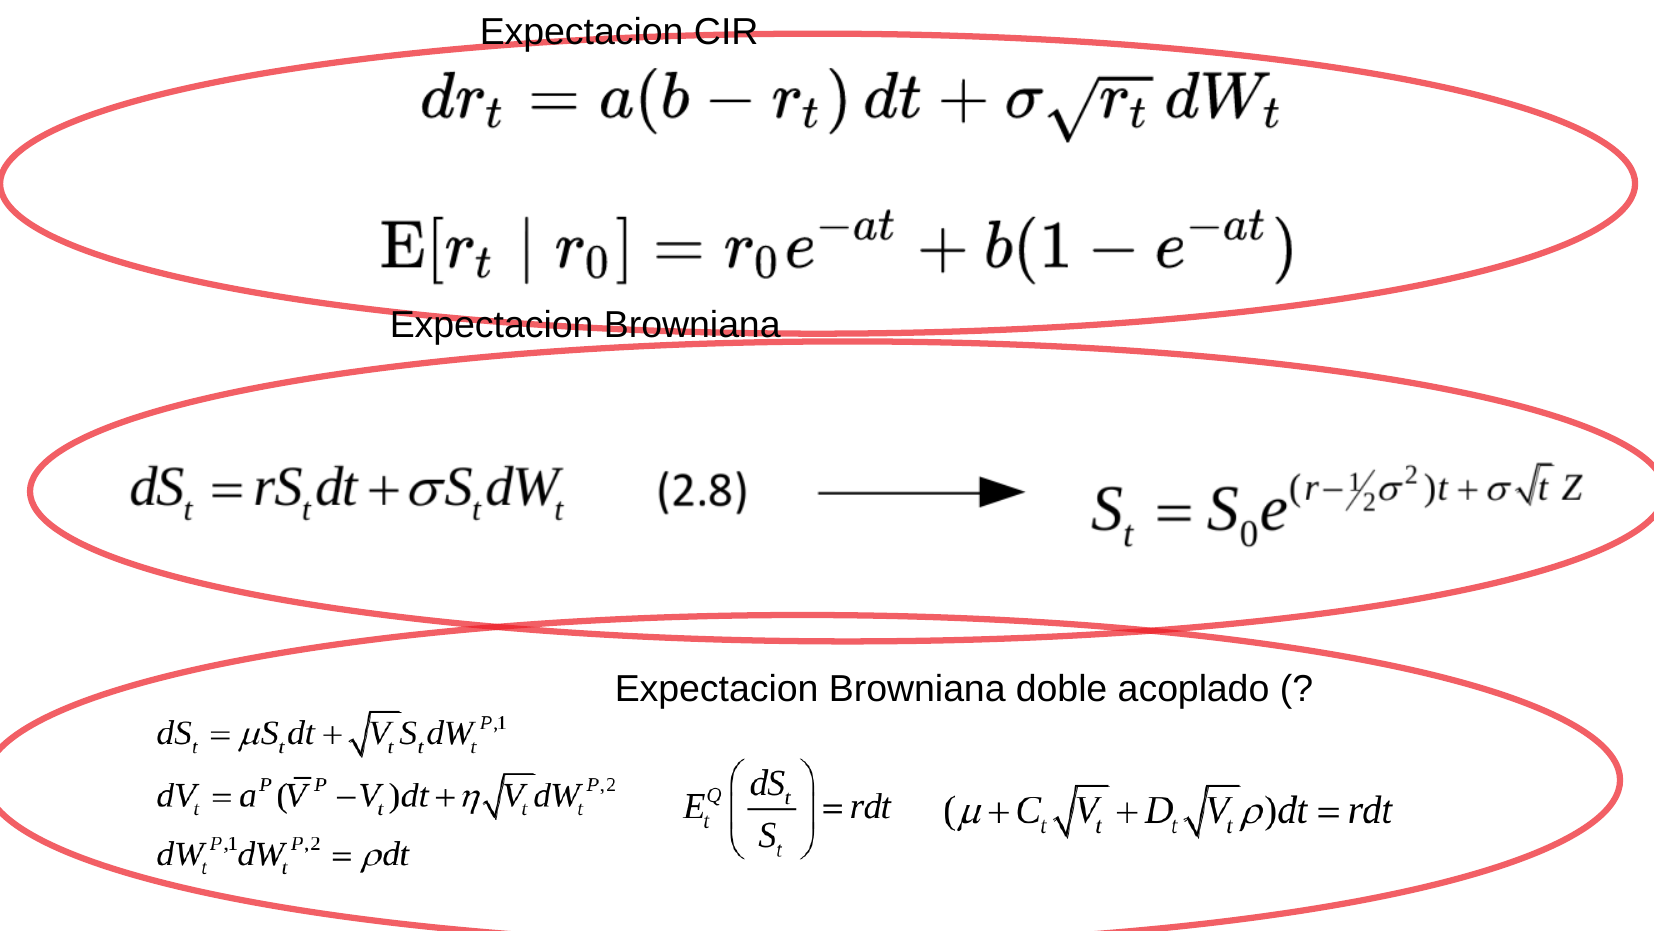

Expectacion CIR
Expectacion Browniana
Expectacion Browniana doble acoplado (?